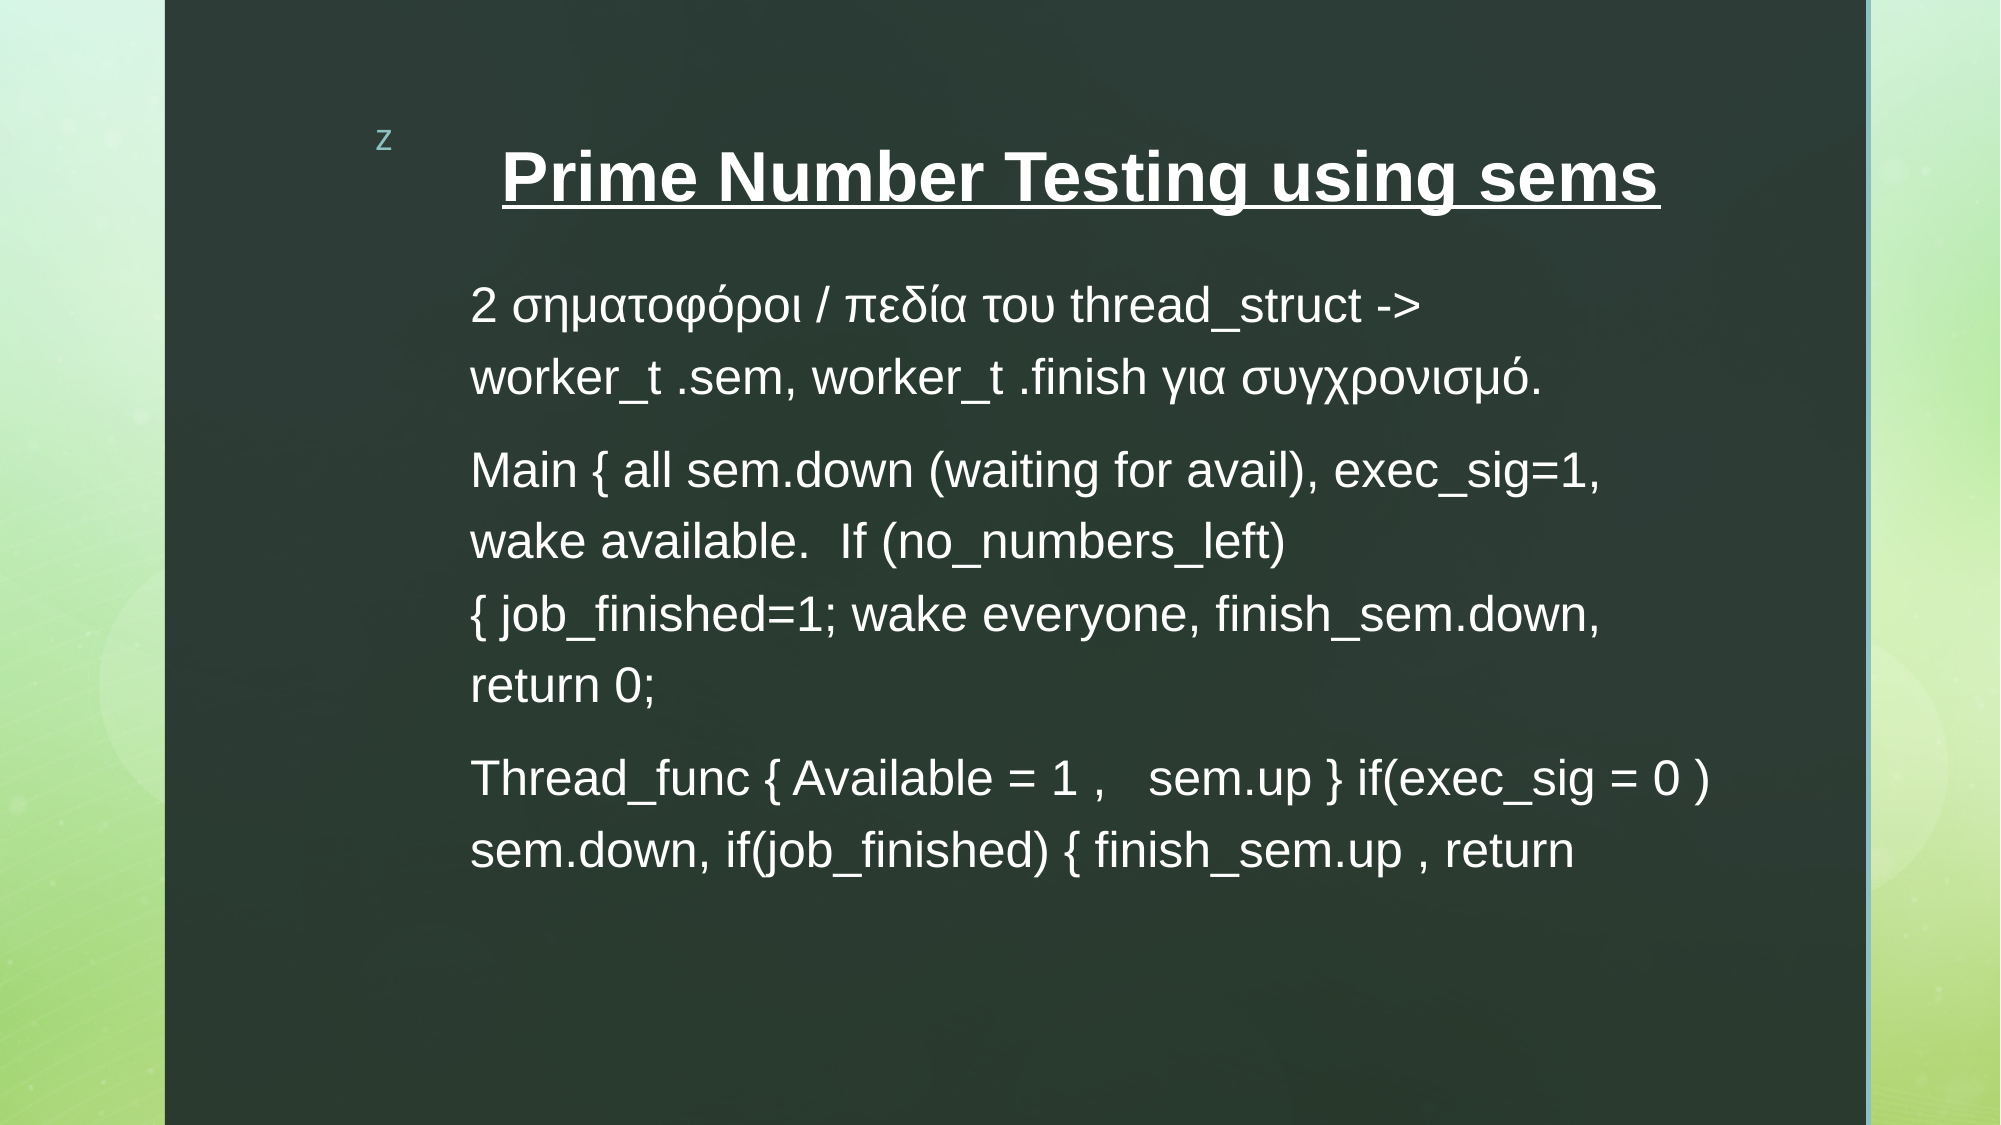

# Prime Number Testing using sems
2 σηματοφόροι / πεδία του thread_struct -> worker_t .sem, worker_t .finish για συγχρονισμό.
Main { all sem.down (waiting for avail), exec_sig=1, wake available.  Ιf (no_numbers_left) { job_finished=1; wake everyone, finish_sem.down, return 0;
Thread_func { Available = 1 ,   sem.up } if(exec_sig = 0 ) sem.down, if(job_finished) { finish_sem.up , return